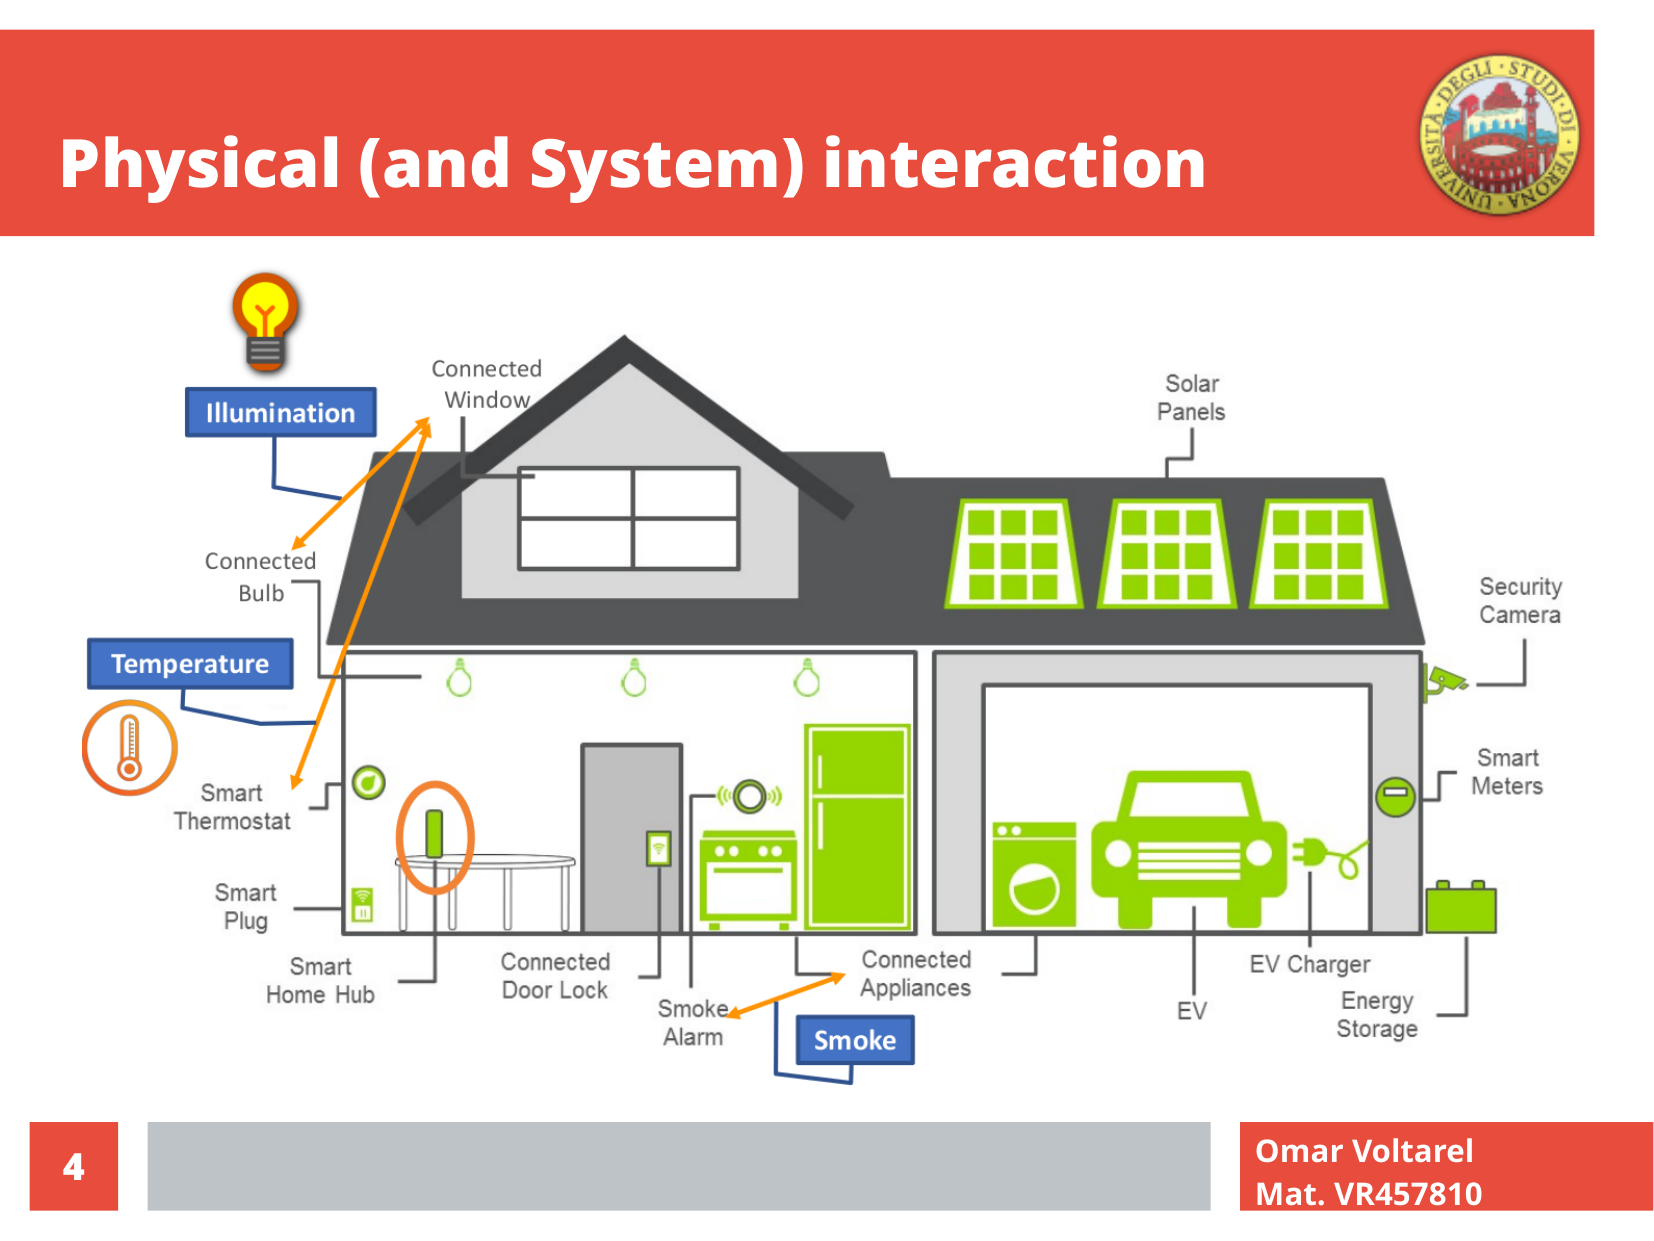

# Physical (and System) interaction
4
Omar Voltarel
Mat. VR457810